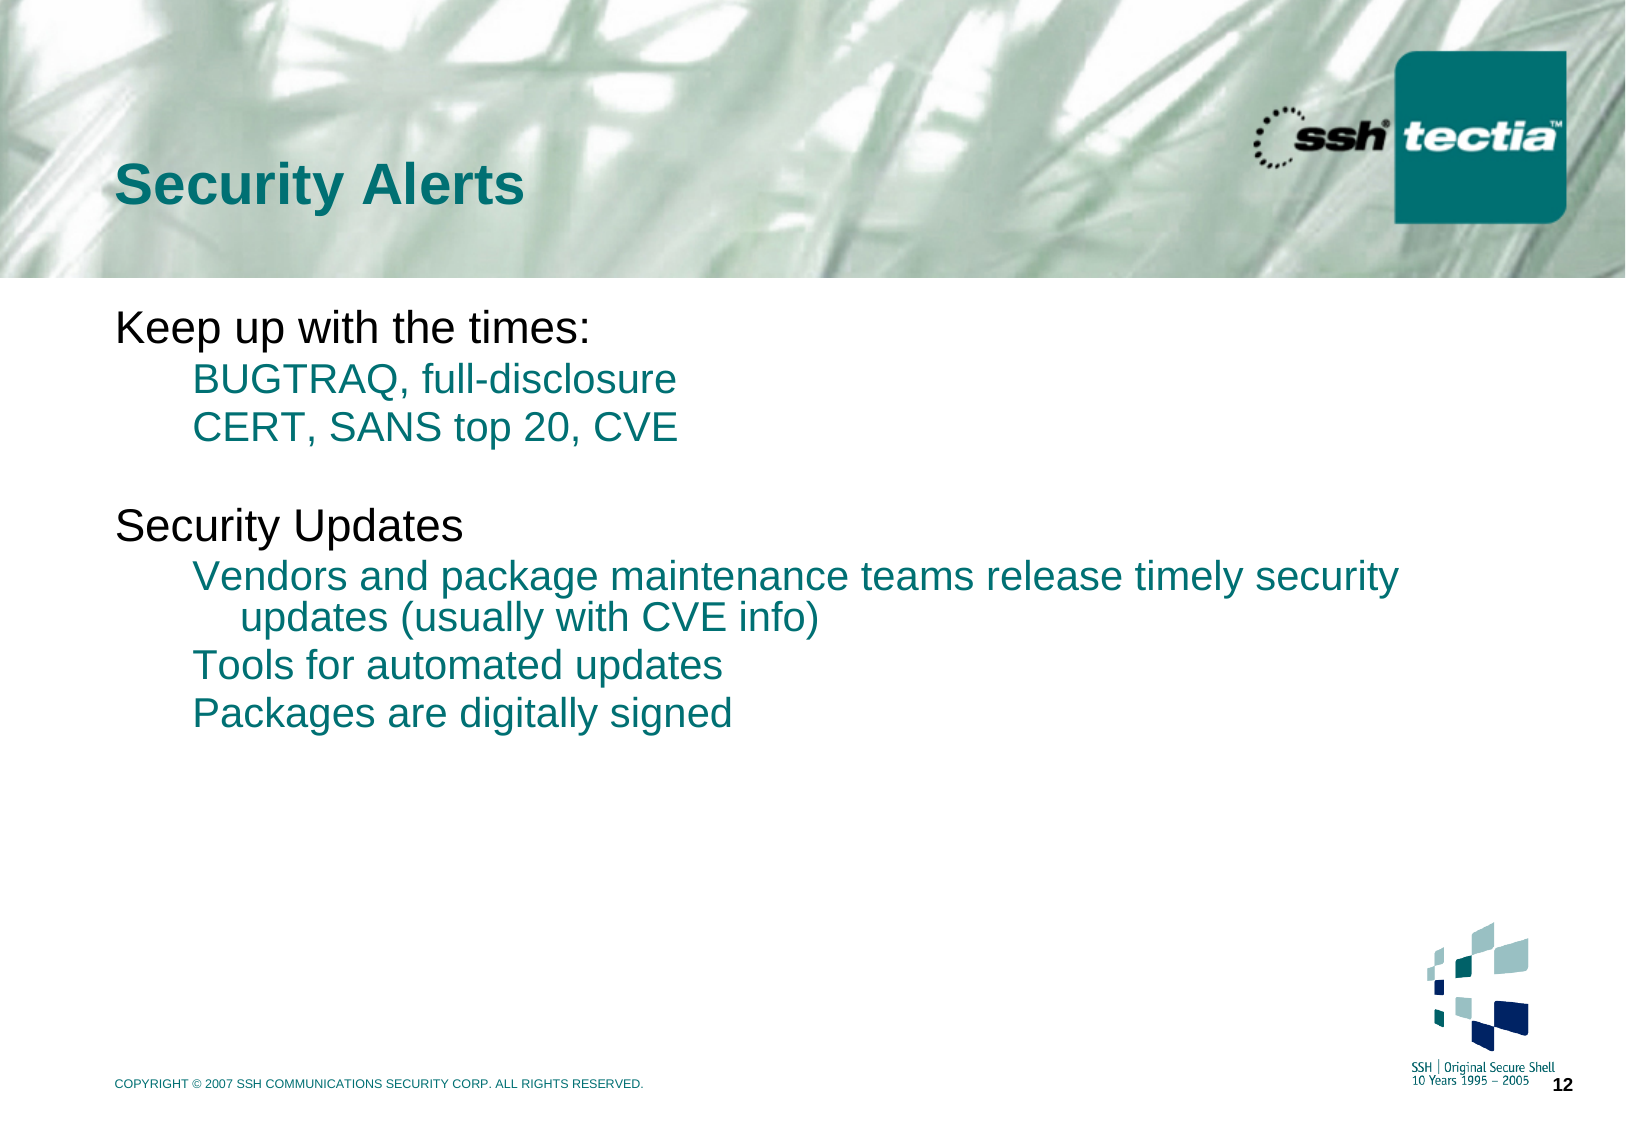

# Security Alerts
Keep up with the times:
BUGTRAQ, full-disclosure
CERT, SANS top 20, CVE
Security Updates
Vendors and package maintenance teams release timely security updates (usually with CVE info)
Tools for automated updates
Packages are digitally signed